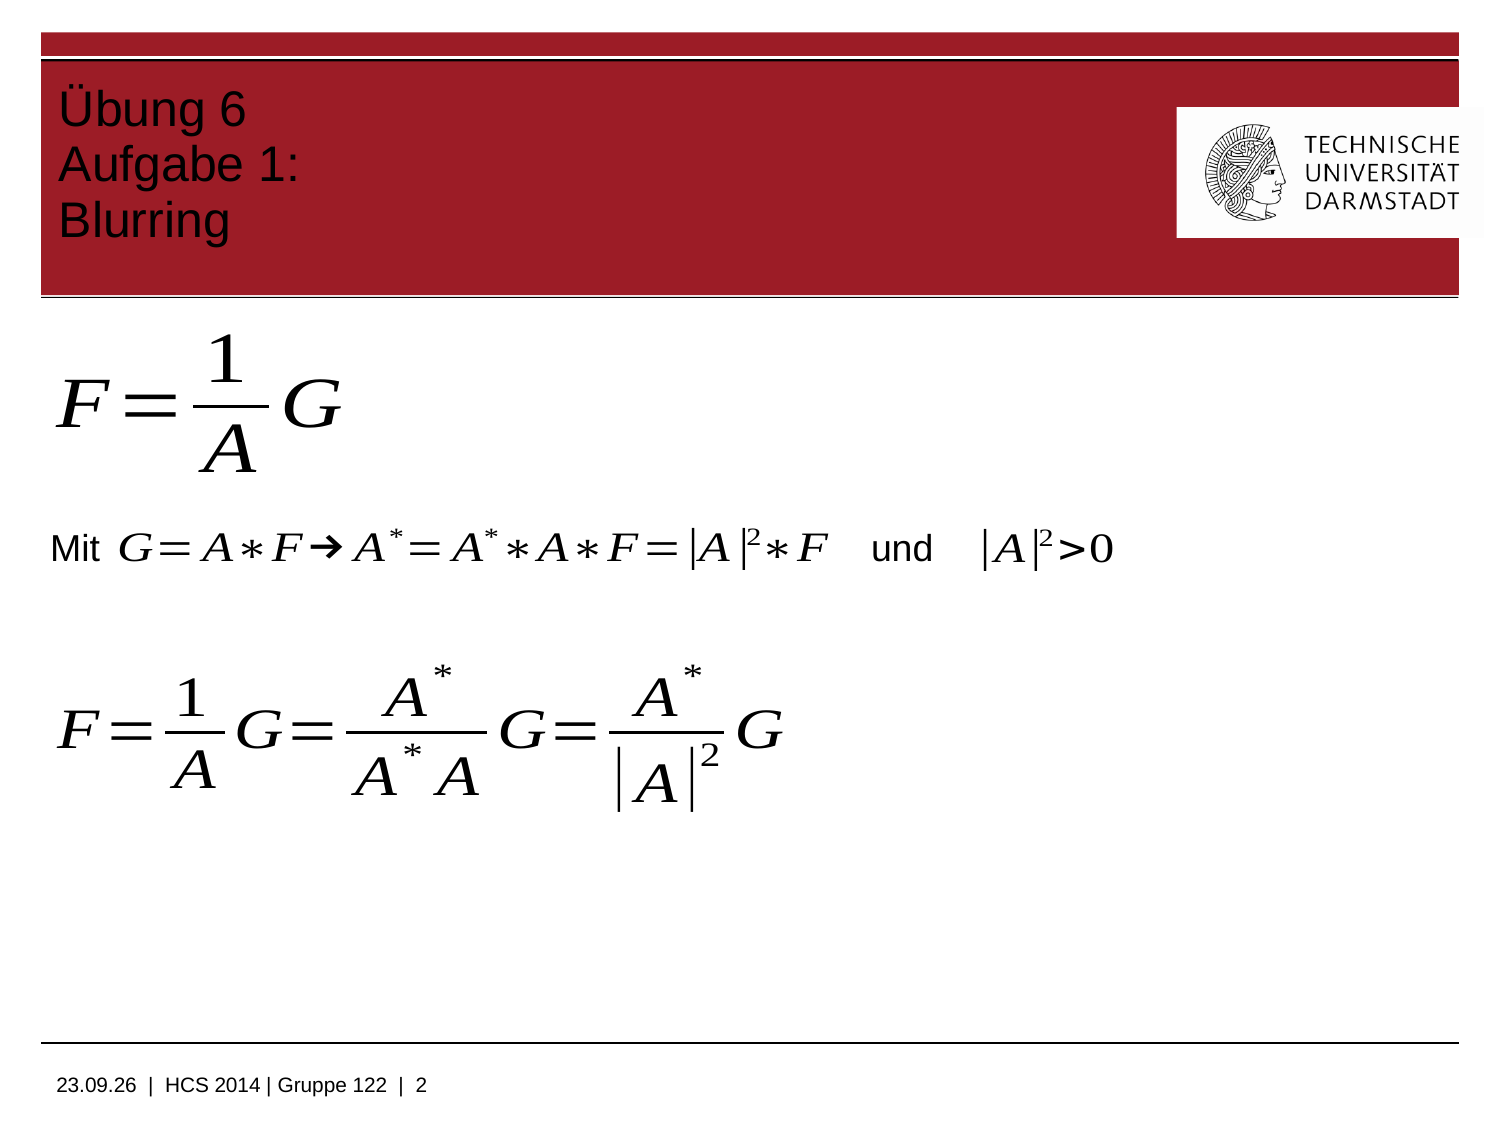

# Übung 6 Aufgabe 1: Blurring
Mit
und